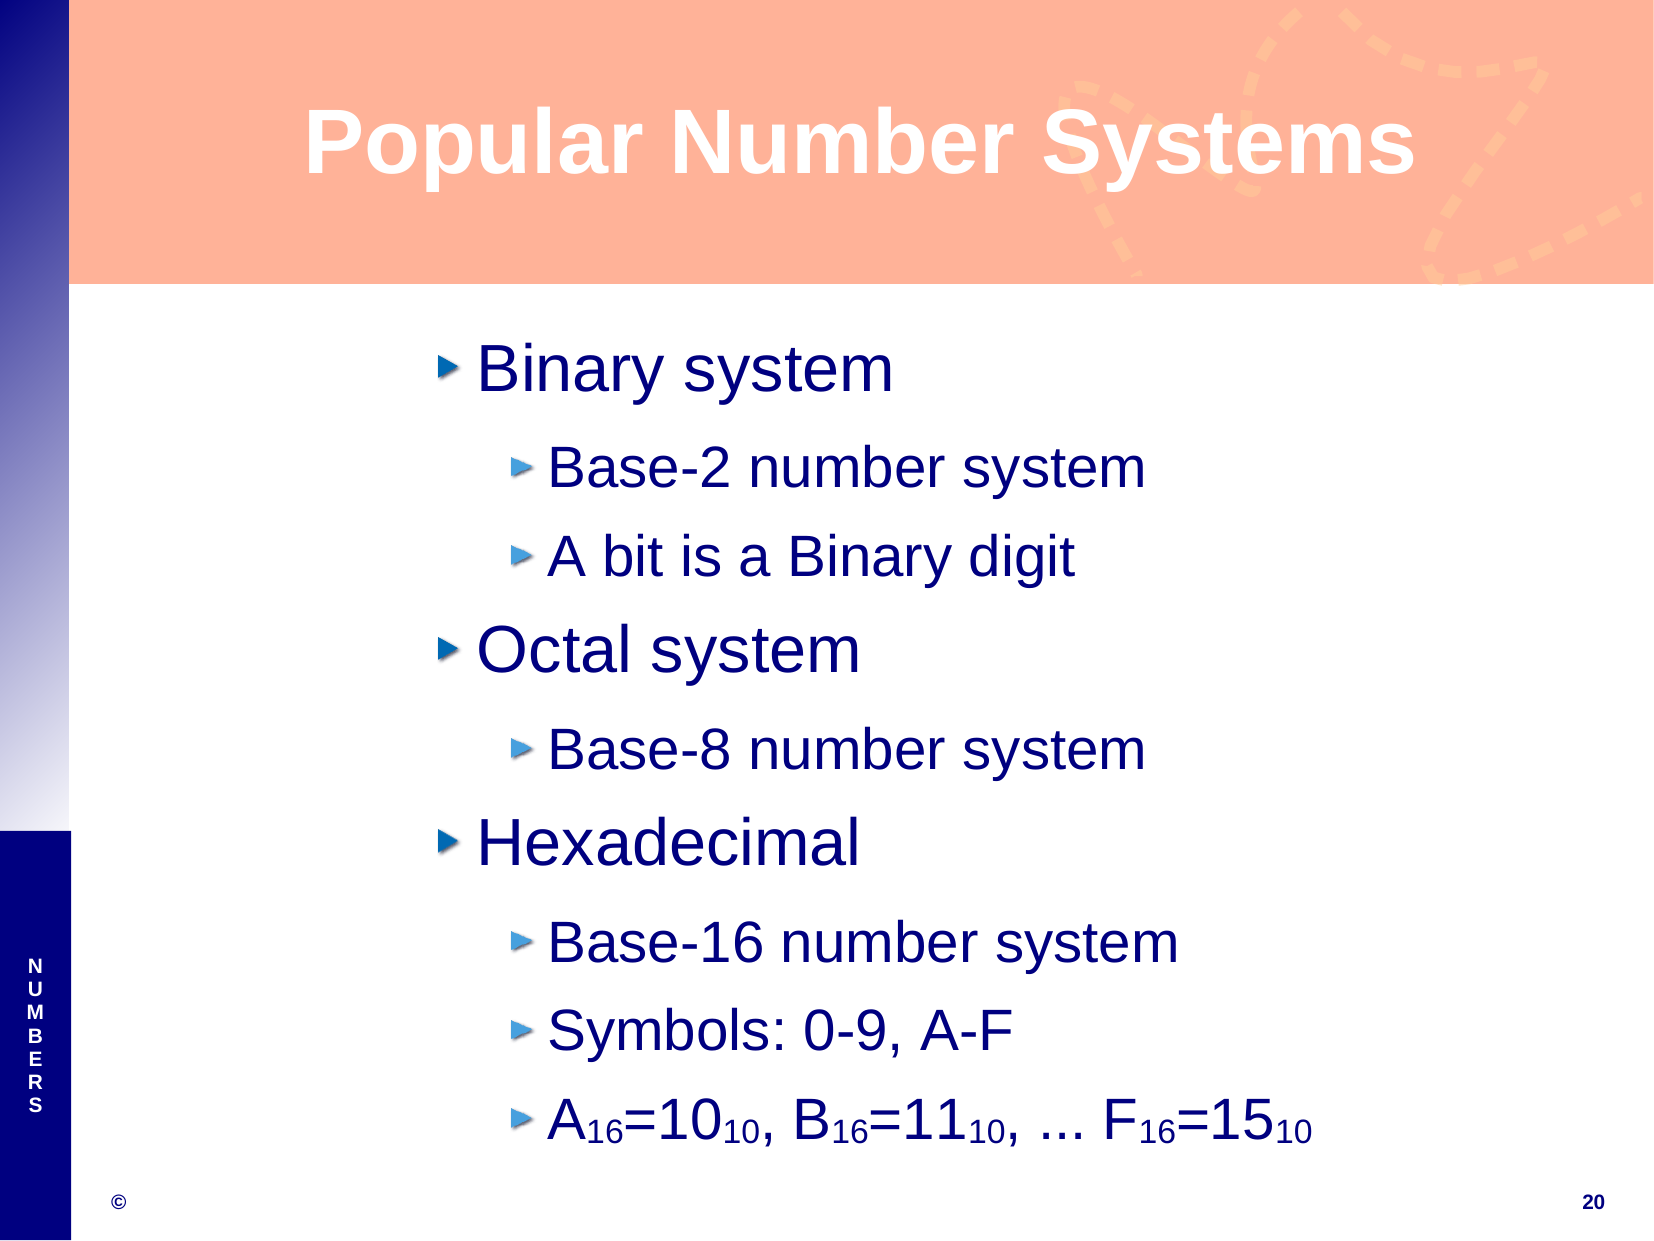

# Popular Number Systems
Binary system
Base-2 number system
A bit is a Binary digit
Octal system
Base-8 number system
Hexadecimal
Base-16 number system
Symbols: 0-9, A-F
A16=1010, B16=1110, ... F16=1510
N
U
M
B
E
R
S